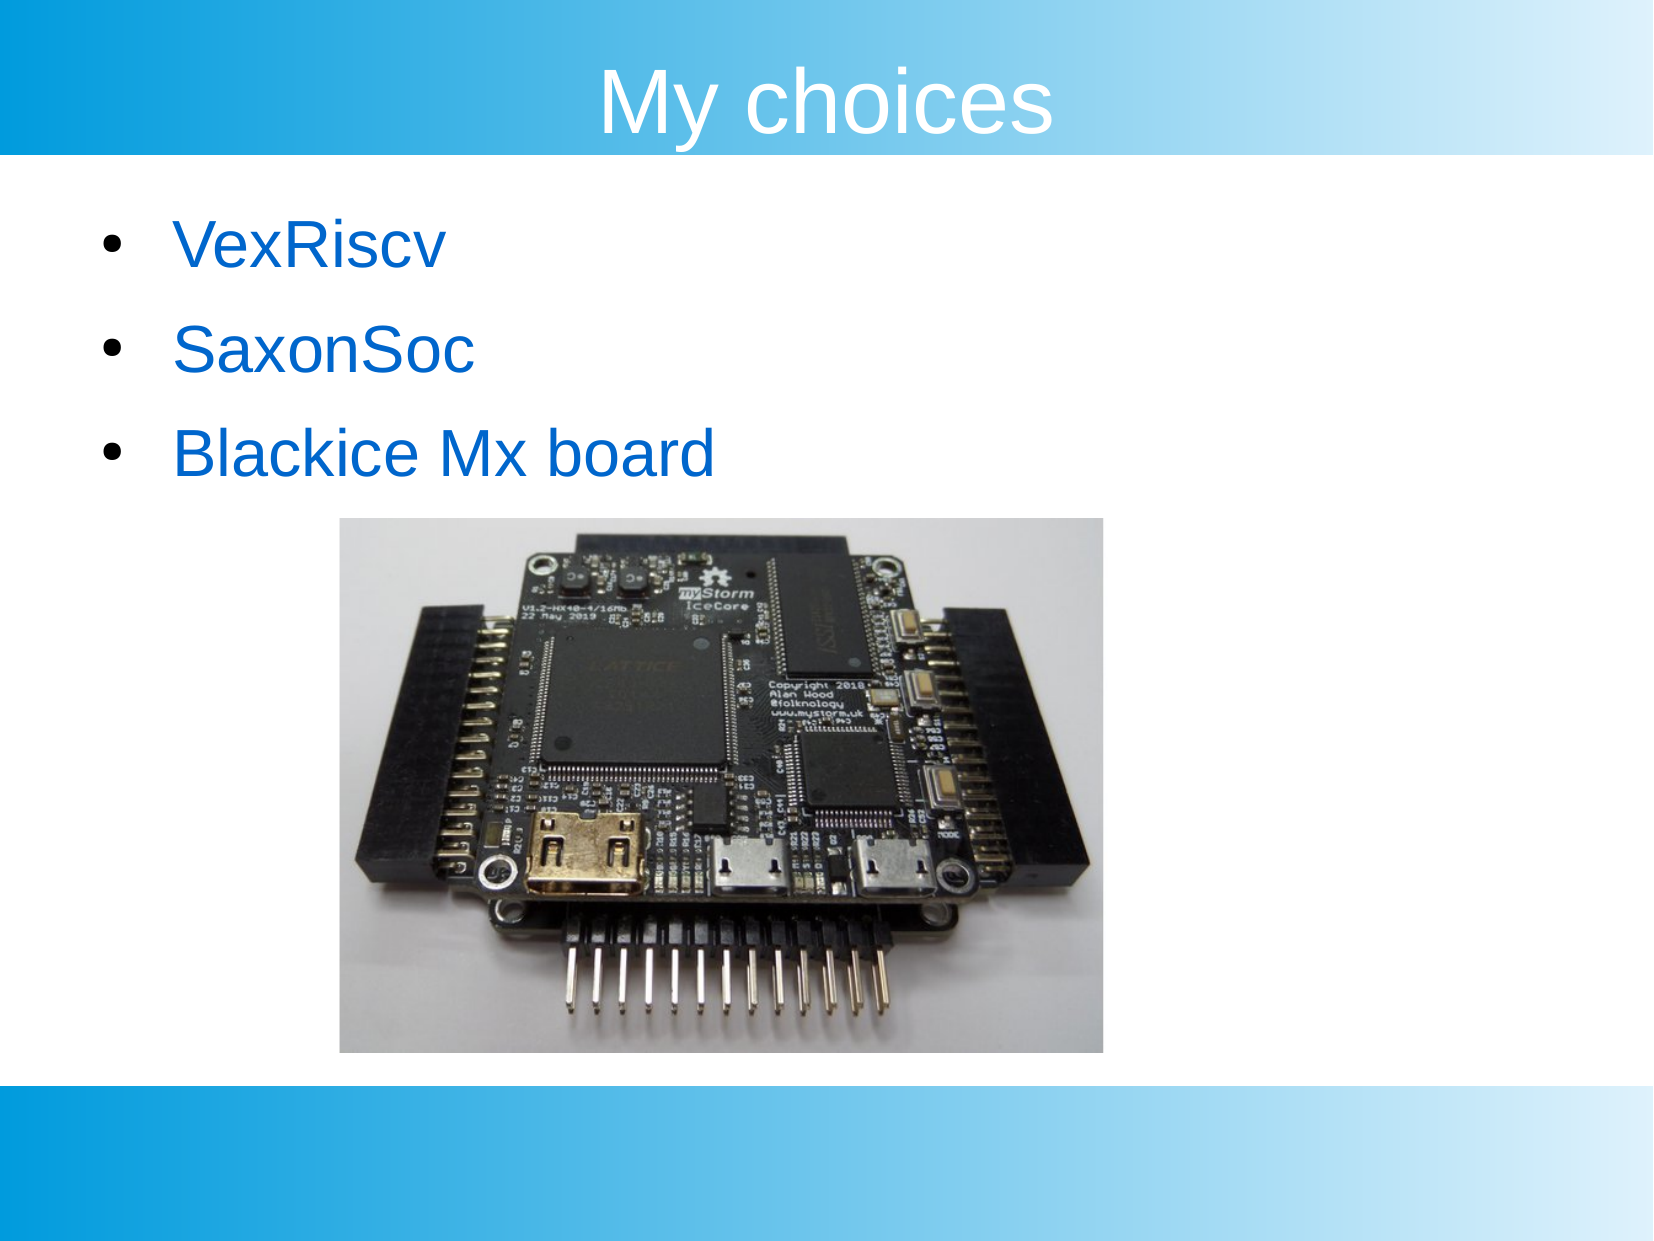

# My choices
 VexRiscv
 SaxonSoc
 Blackice Mx board